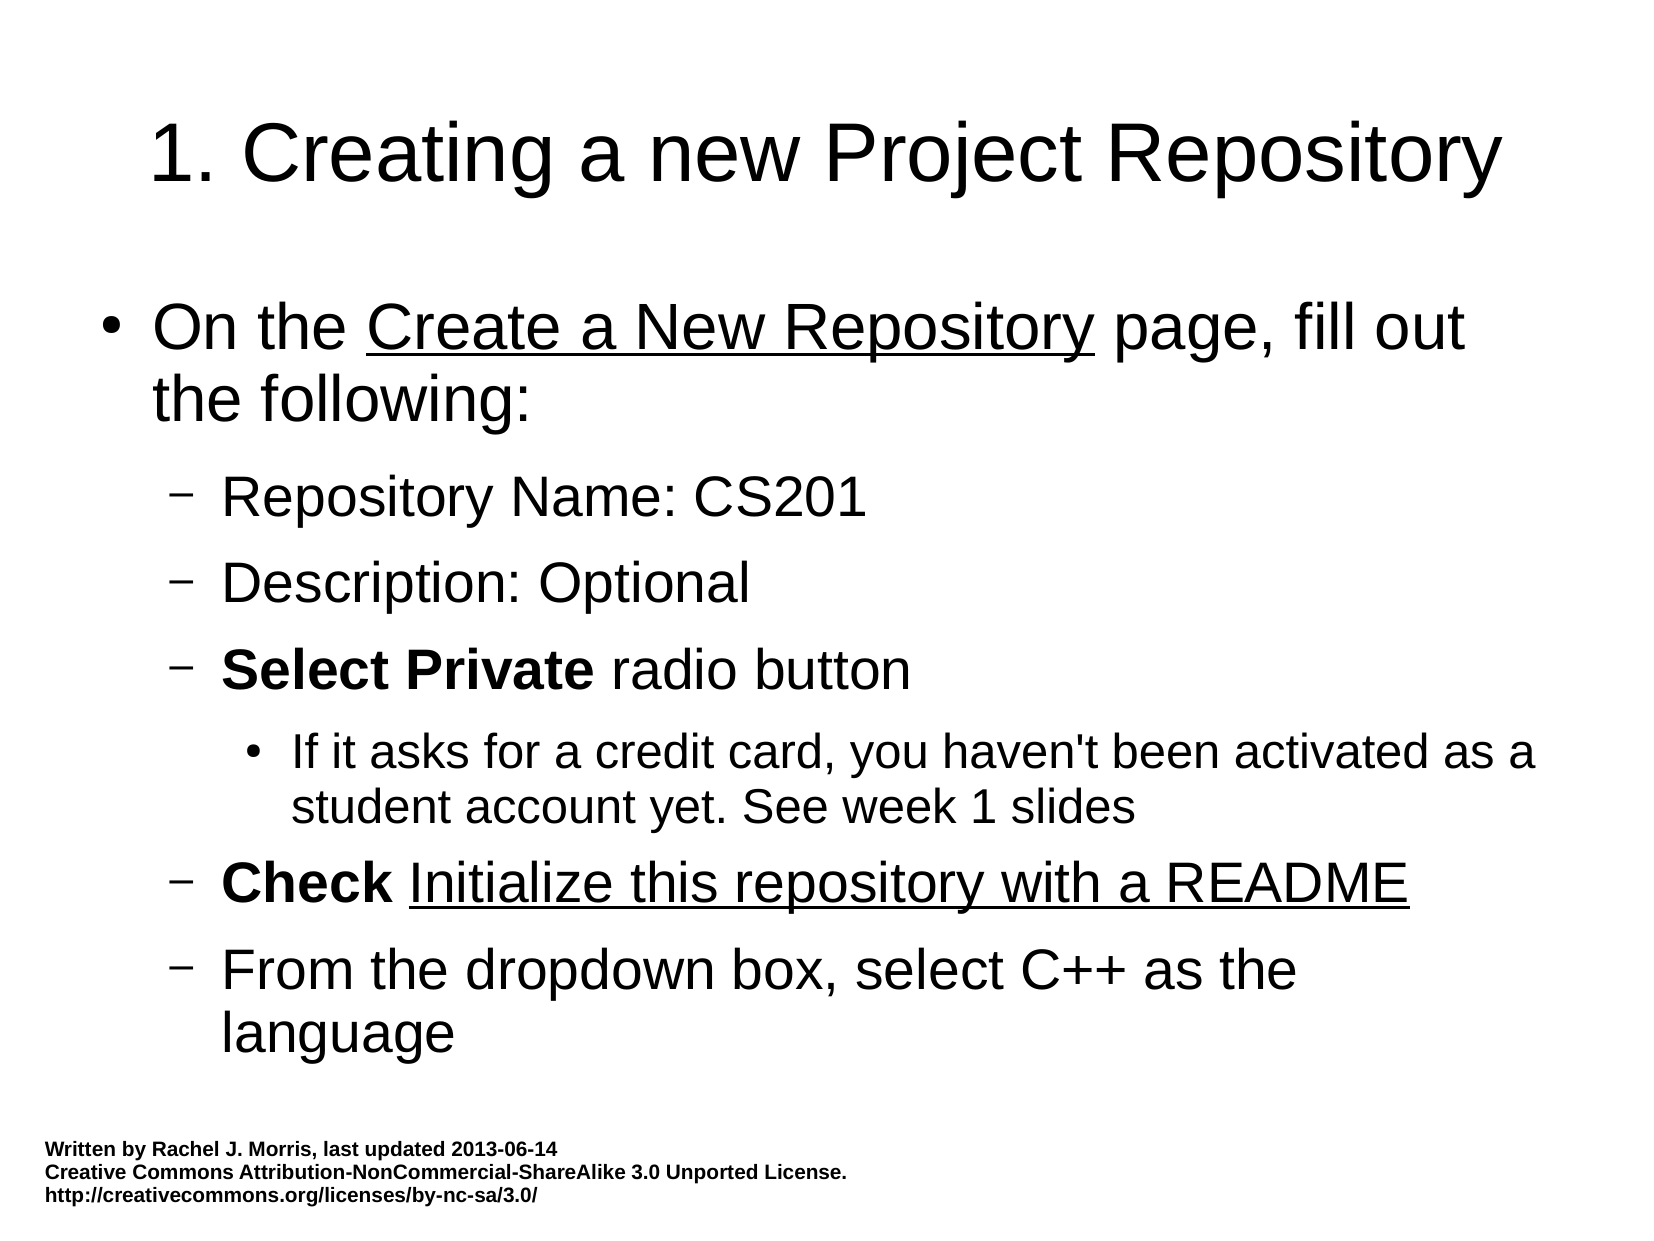

# 1. Creating a new Project Repository
On the Create a New Repository page, fill out the following:
Repository Name: CS201
Description: Optional
Select Private radio button
If it asks for a credit card, you haven't been activated as a student account yet. See week 1 slides
Check Initialize this repository with a README
From the dropdown box, select C++ as the language